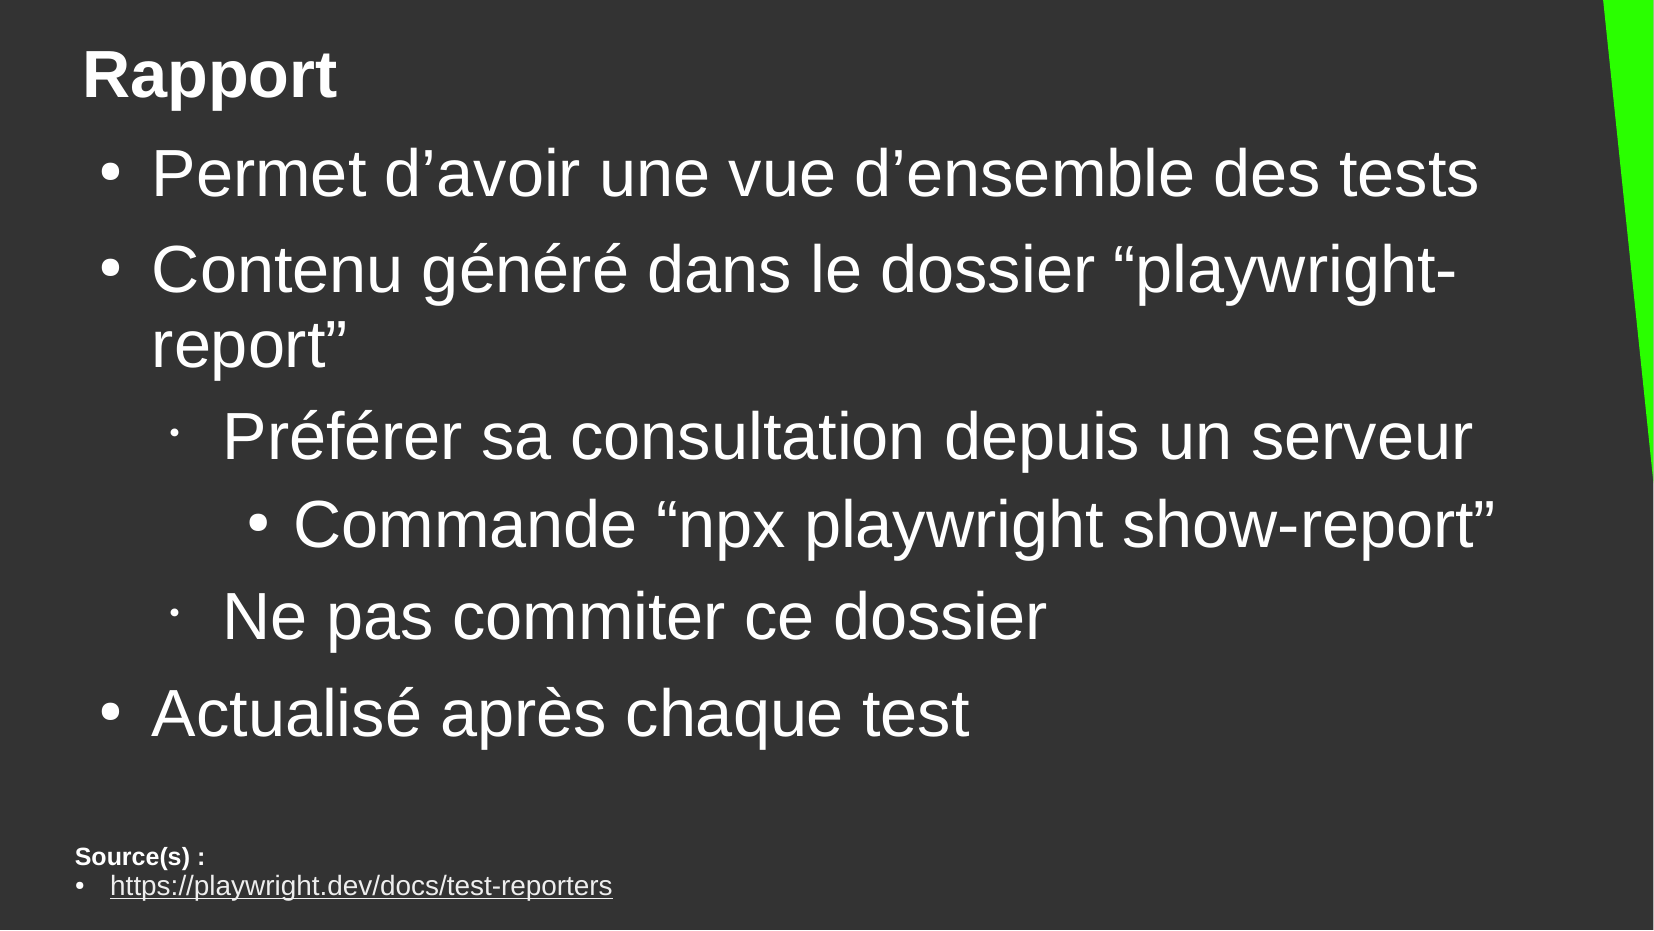

# Rapport
Permet d’avoir une vue d’ensemble des tests
Contenu généré dans le dossier “playwright-report”
Préférer sa consultation depuis un serveur
Commande “npx playwright show-report”
Ne pas commiter ce dossier
Actualisé après chaque test
Source(s) :
https://playwright.dev/docs/test-reporters